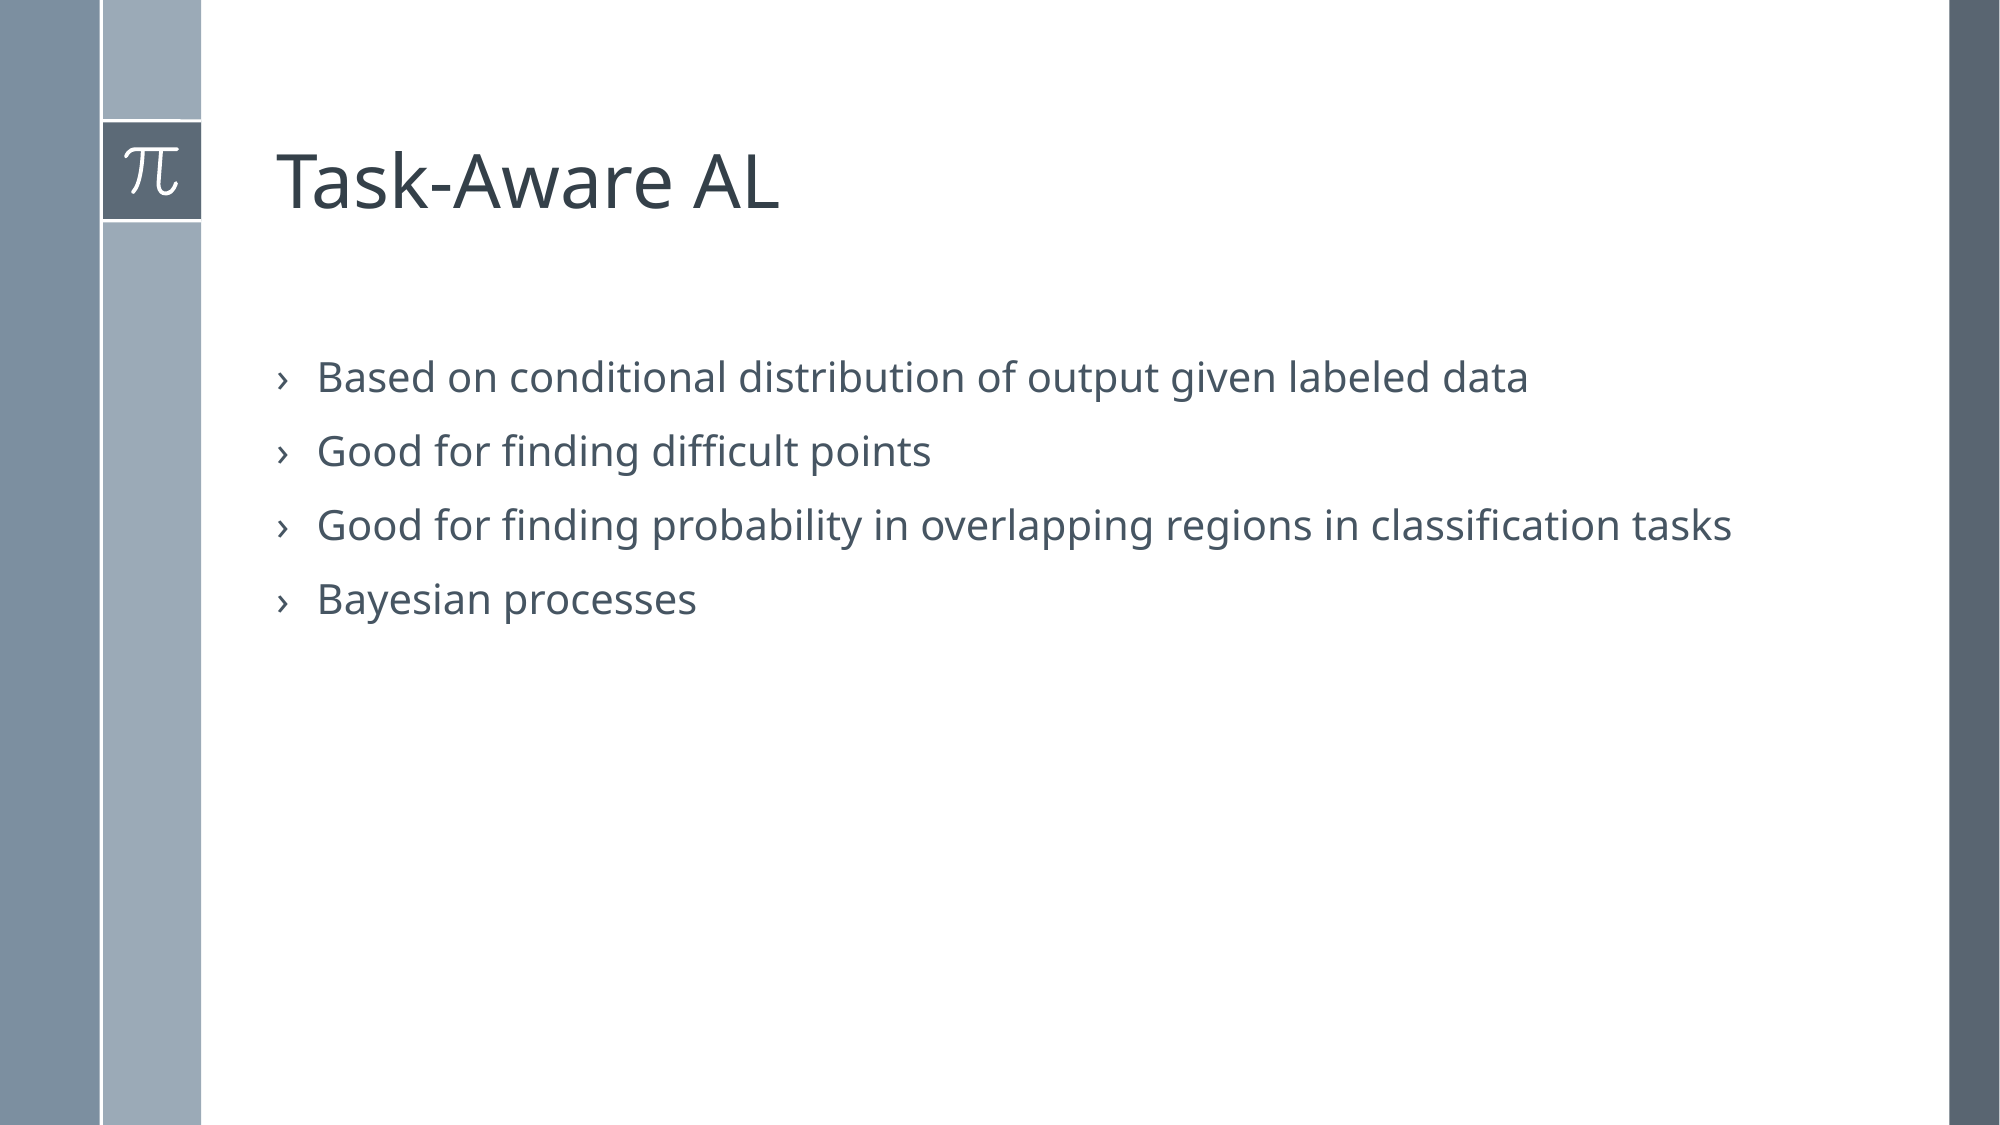

Task-Aware AL
Based on conditional distribution of output given labeled data
Good for finding difficult points
Good for finding probability in overlapping regions in classification tasks
Bayesian processes